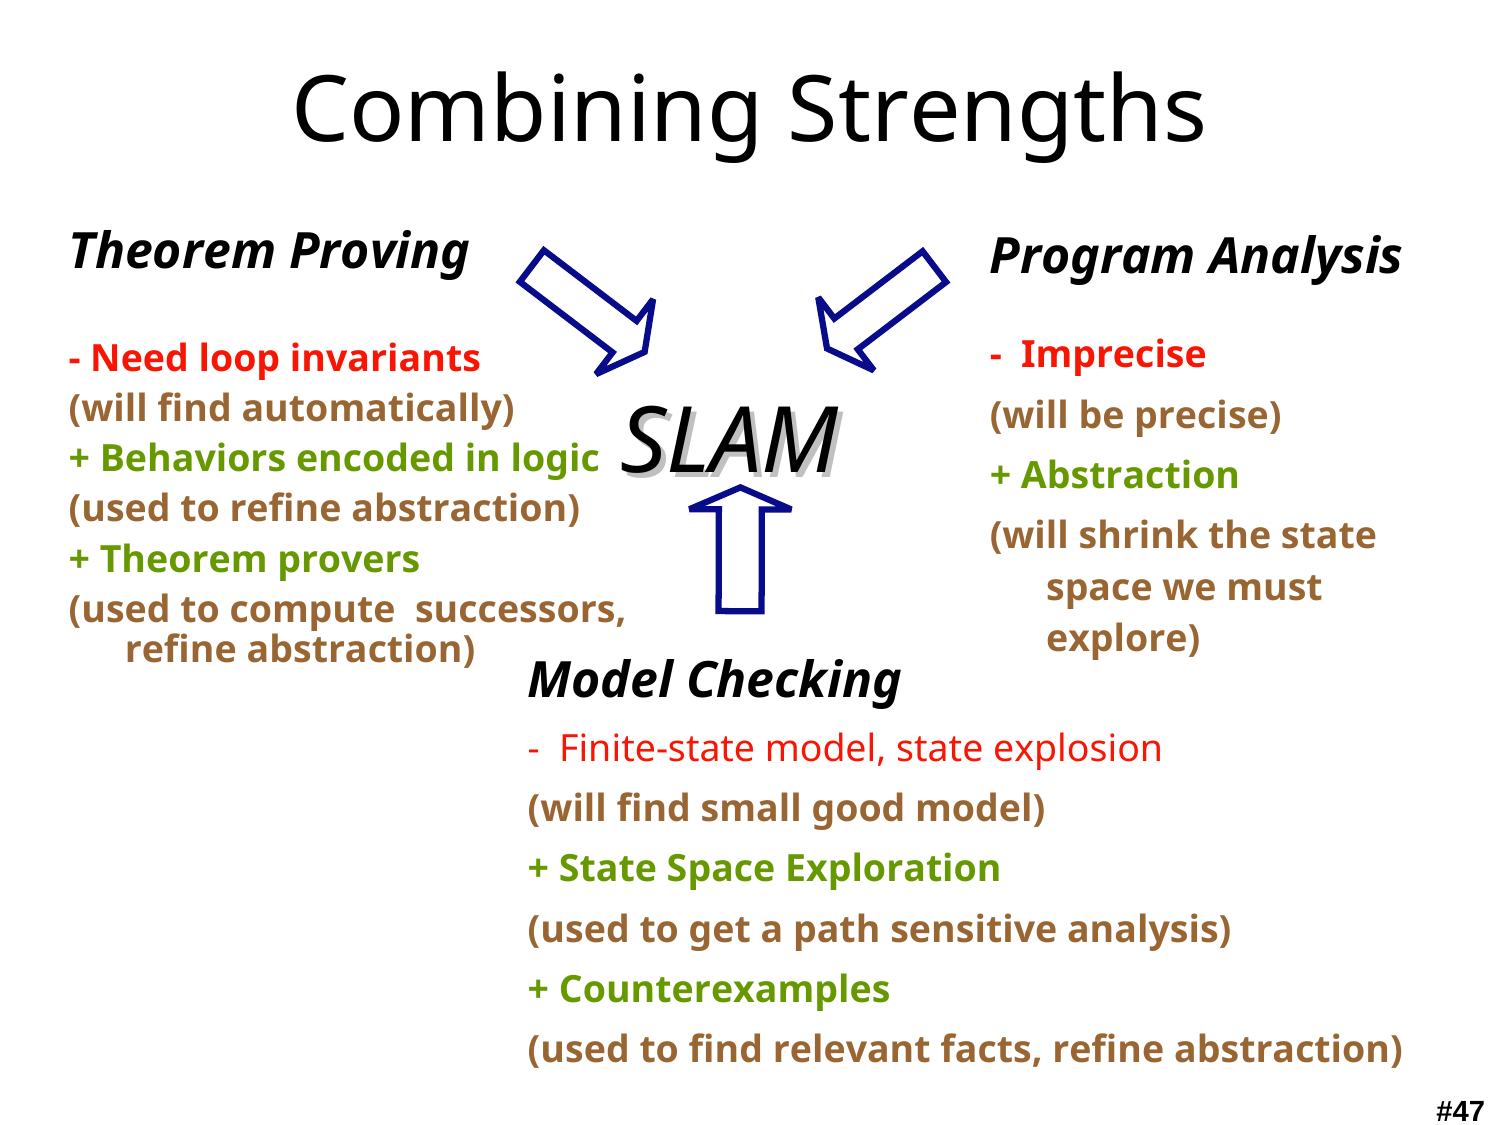

# Combining Strengths
Program Analysis
- Imprecise
(will be precise)
+ Abstraction
(will shrink the state space we must explore)
Theorem Proving
- Need loop invariants
(will find automatically)
+ Behaviors encoded in logic
(used to refine abstraction)
+ Theorem provers
(used to compute successors, refine abstraction)
SLAM
Model Checking
- Finite-state model, state explosion
(will find small good model)
+ State Space Exploration
(used to get a path sensitive analysis)
+ Counterexamples
(used to find relevant facts, refine abstraction)
47